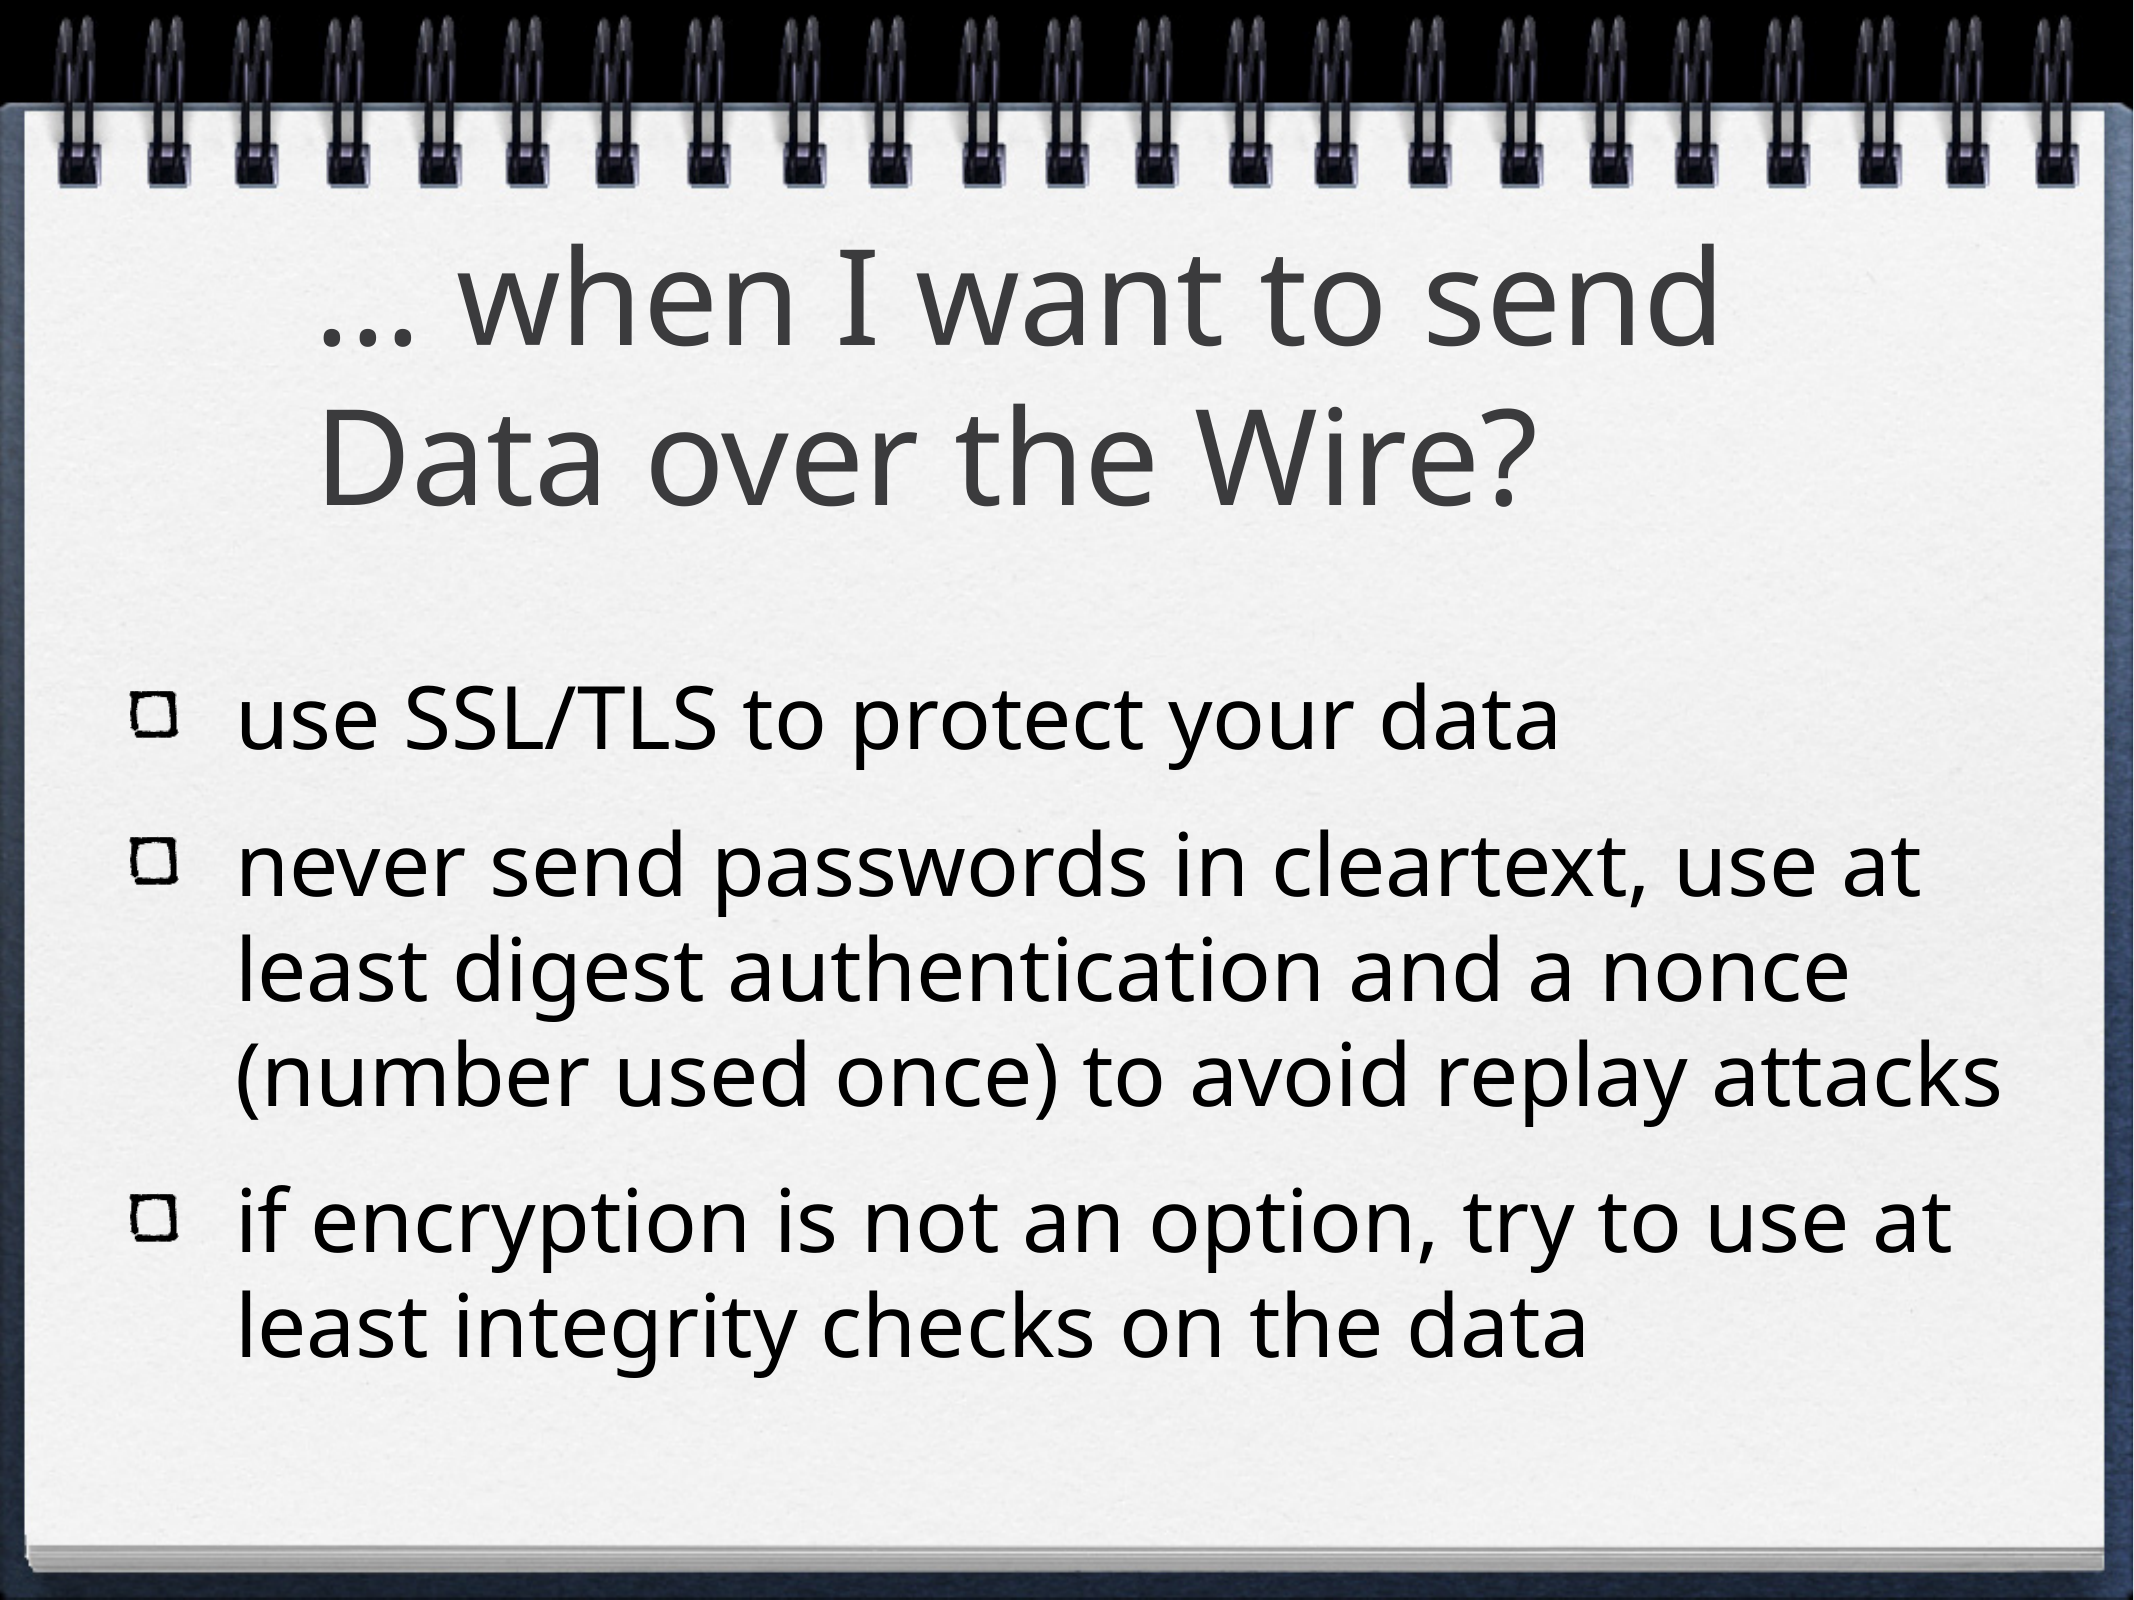

# ... when I want to send Data over the Wire?
use SSL/TLS to protect your data
never send passwords in cleartext, use at least digest authentication and a nonce (number used once) to avoid replay attacks
if encryption is not an option, try to use at least integrity checks on the data